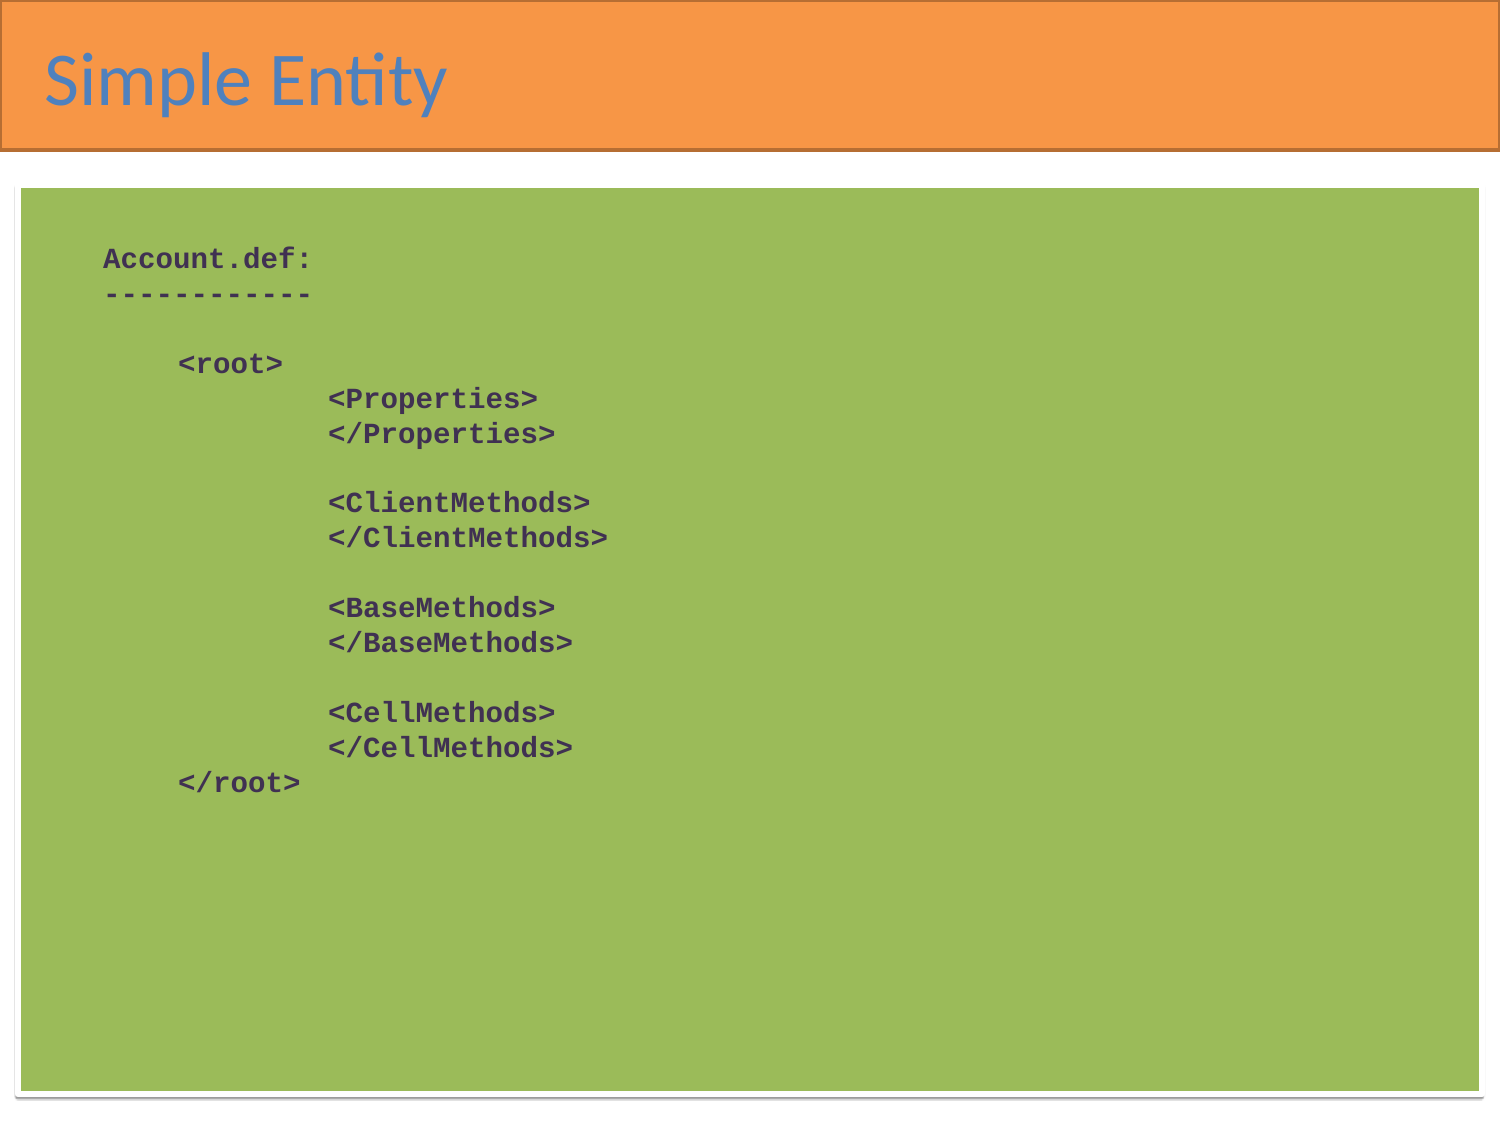

# Simple Entity
Account.def:
------------
<root>
		<Properties>
		</Properties>
		<ClientMethods>
		</ClientMethods>
		<BaseMethods>
		</BaseMethods>
		<CellMethods>
		</CellMethods>
</root>